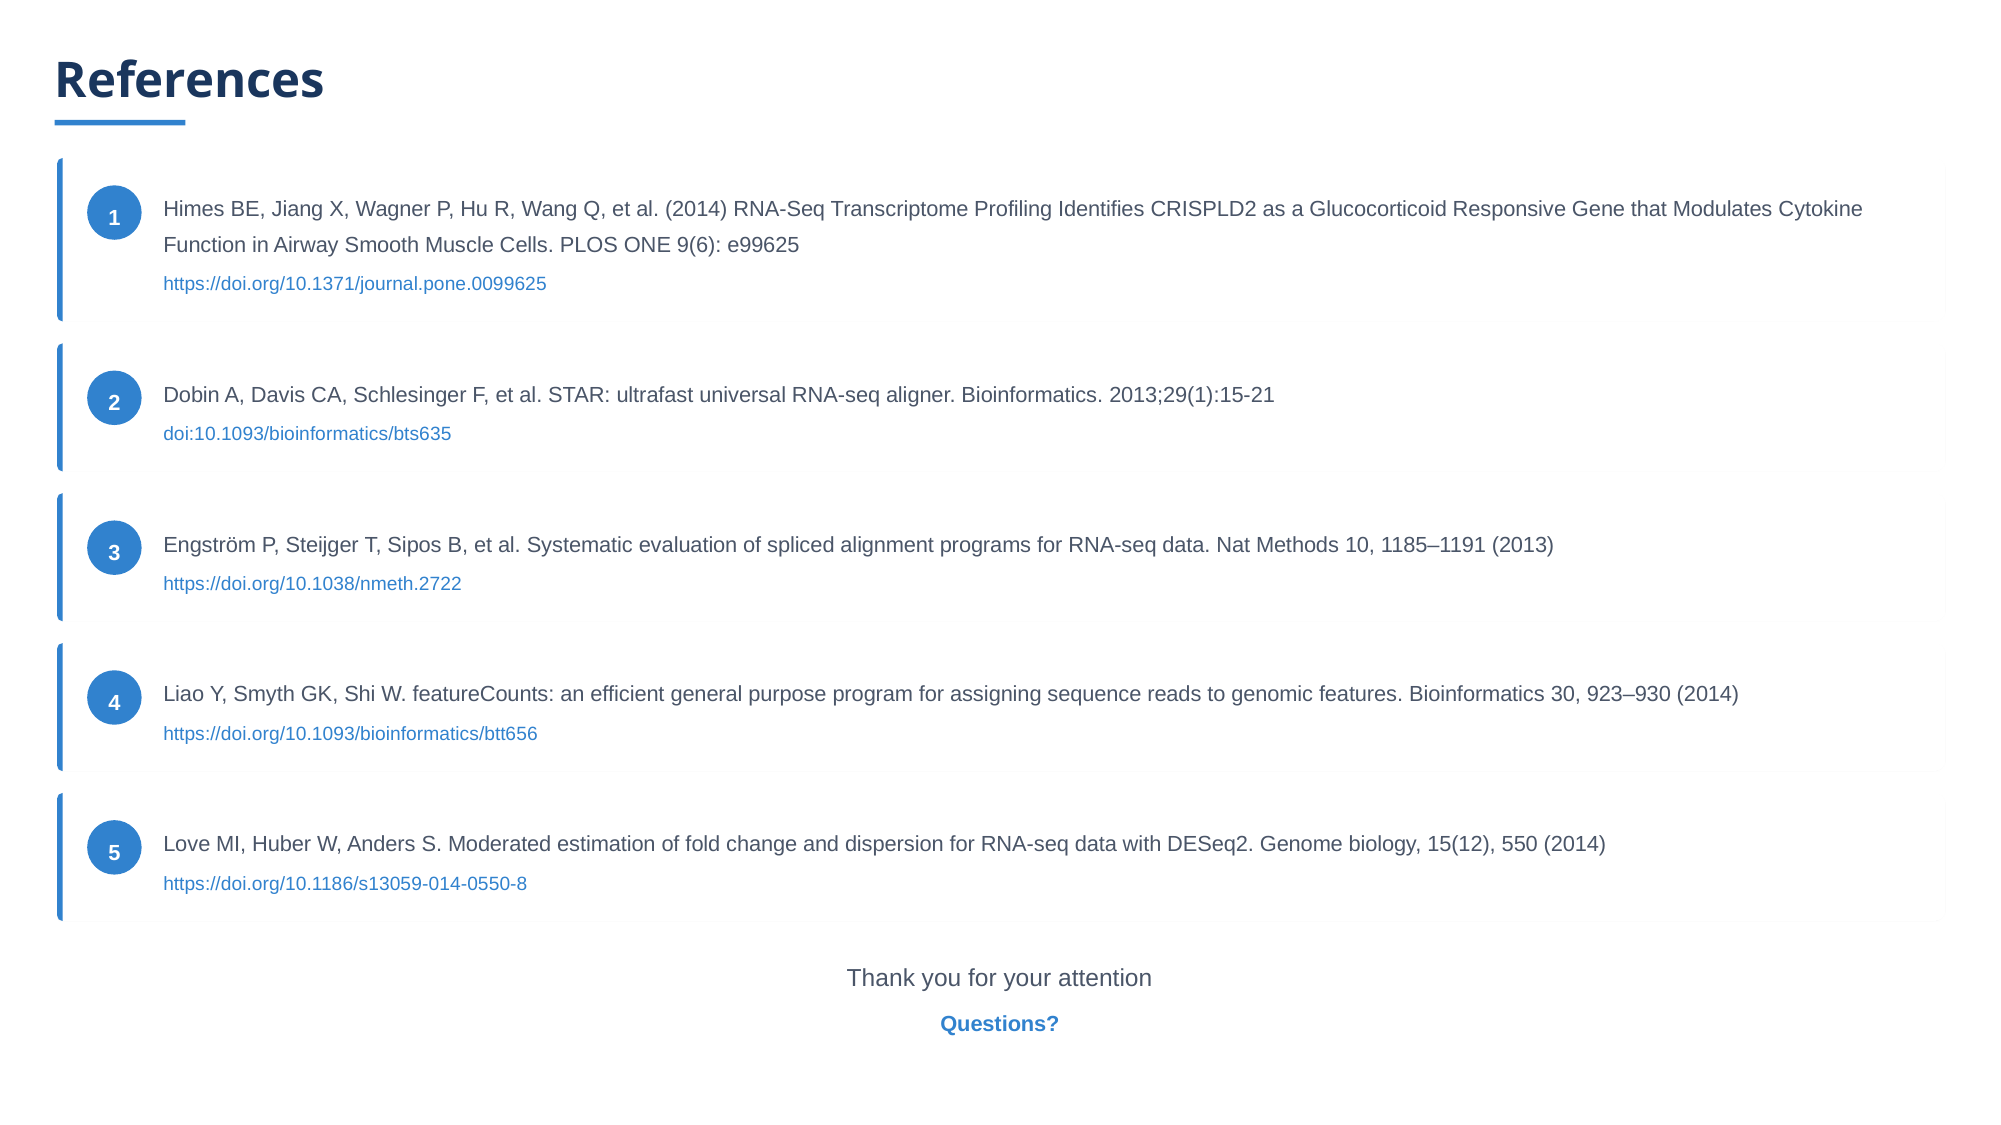

References
1
Himes BE, Jiang X, Wagner P, Hu R, Wang Q, et al. (2014) RNA-Seq Transcriptome Profiling Identifies CRISPLD2 as a Glucocorticoid Responsive Gene that Modulates Cytokine Function in Airway Smooth Muscle Cells. PLOS ONE 9(6): e99625
https://doi.org/10.1371/journal.pone.0099625
2
Dobin A, Davis CA, Schlesinger F, et al. STAR: ultrafast universal RNA-seq aligner. Bioinformatics. 2013;29(1):15-21
doi:10.1093/bioinformatics/bts635
3
Engström P, Steijger T, Sipos B, et al. Systematic evaluation of spliced alignment programs for RNA-seq data. Nat Methods 10, 1185–1191 (2013)
https://doi.org/10.1038/nmeth.2722
4
Liao Y, Smyth GK, Shi W. featureCounts: an efficient general purpose program for assigning sequence reads to genomic features. Bioinformatics 30, 923–930 (2014)
https://doi.org/10.1093/bioinformatics/btt656
5
Love MI, Huber W, Anders S. Moderated estimation of fold change and dispersion for RNA-seq data with DESeq2. Genome biology, 15(12), 550 (2014)
https://doi.org/10.1186/s13059-014-0550-8
Thank you for your attention
Questions?